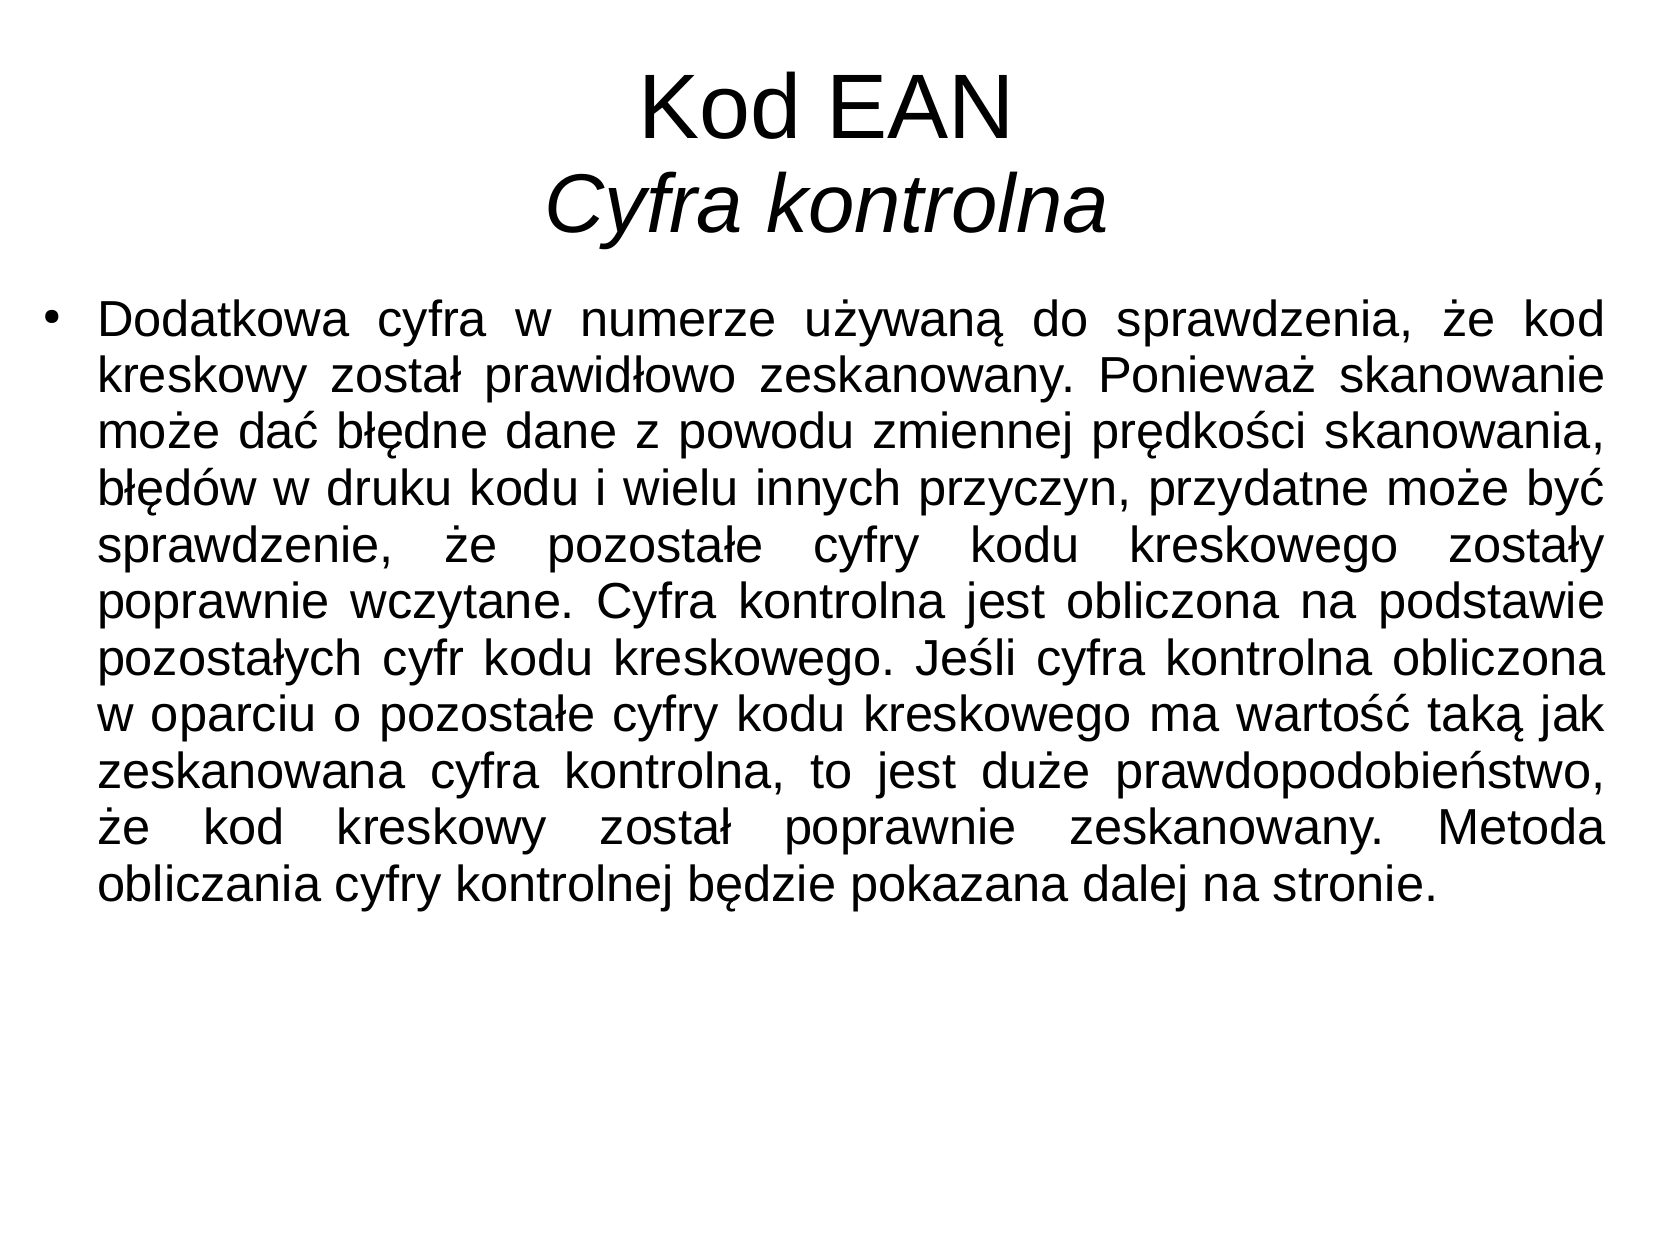

# Kod EAN Cyfra kontrolna
Dodatkowa cyfra w numerze używaną do sprawdzenia, że kod kreskowy został prawidłowo zeskanowany. Ponieważ skanowanie może dać błędne dane z powodu zmiennej prędkości skanowania, błędów w druku kodu i wielu innych przyczyn, przydatne może być sprawdzenie, że pozostałe cyfry kodu kreskowego zostały poprawnie wczytane. Cyfra kontrolna jest obliczona na podstawie pozostałych cyfr kodu kreskowego. Jeśli cyfra kontrolna obliczona w oparciu o pozostałe cyfry kodu kreskowego ma wartość taką jak zeskanowana cyfra kontrolna, to jest duże prawdopodobieństwo, że kod kreskowy został poprawnie zeskanowany. Metoda obliczania cyfry kontrolnej będzie pokazana dalej na stronie.